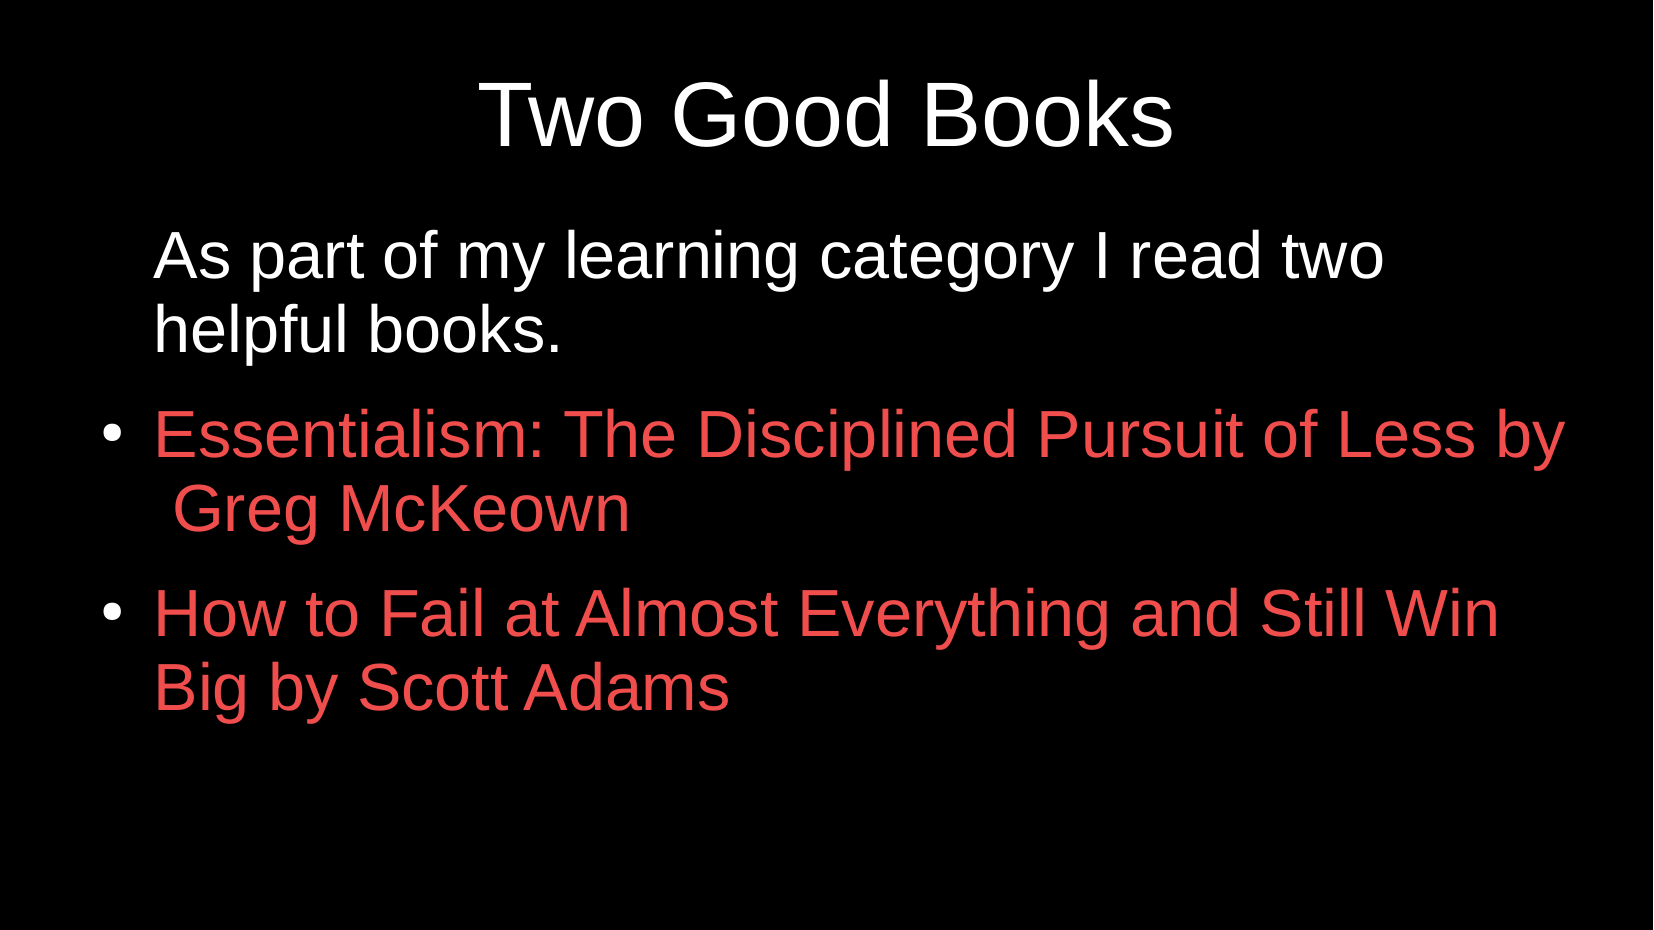

# Two Good Books
As part of my learning category I read two helpful books.
Essentialism: The Disciplined Pursuit of Less by Greg McKeown
How to Fail at Almost Everything and Still Win Big by Scott Adams